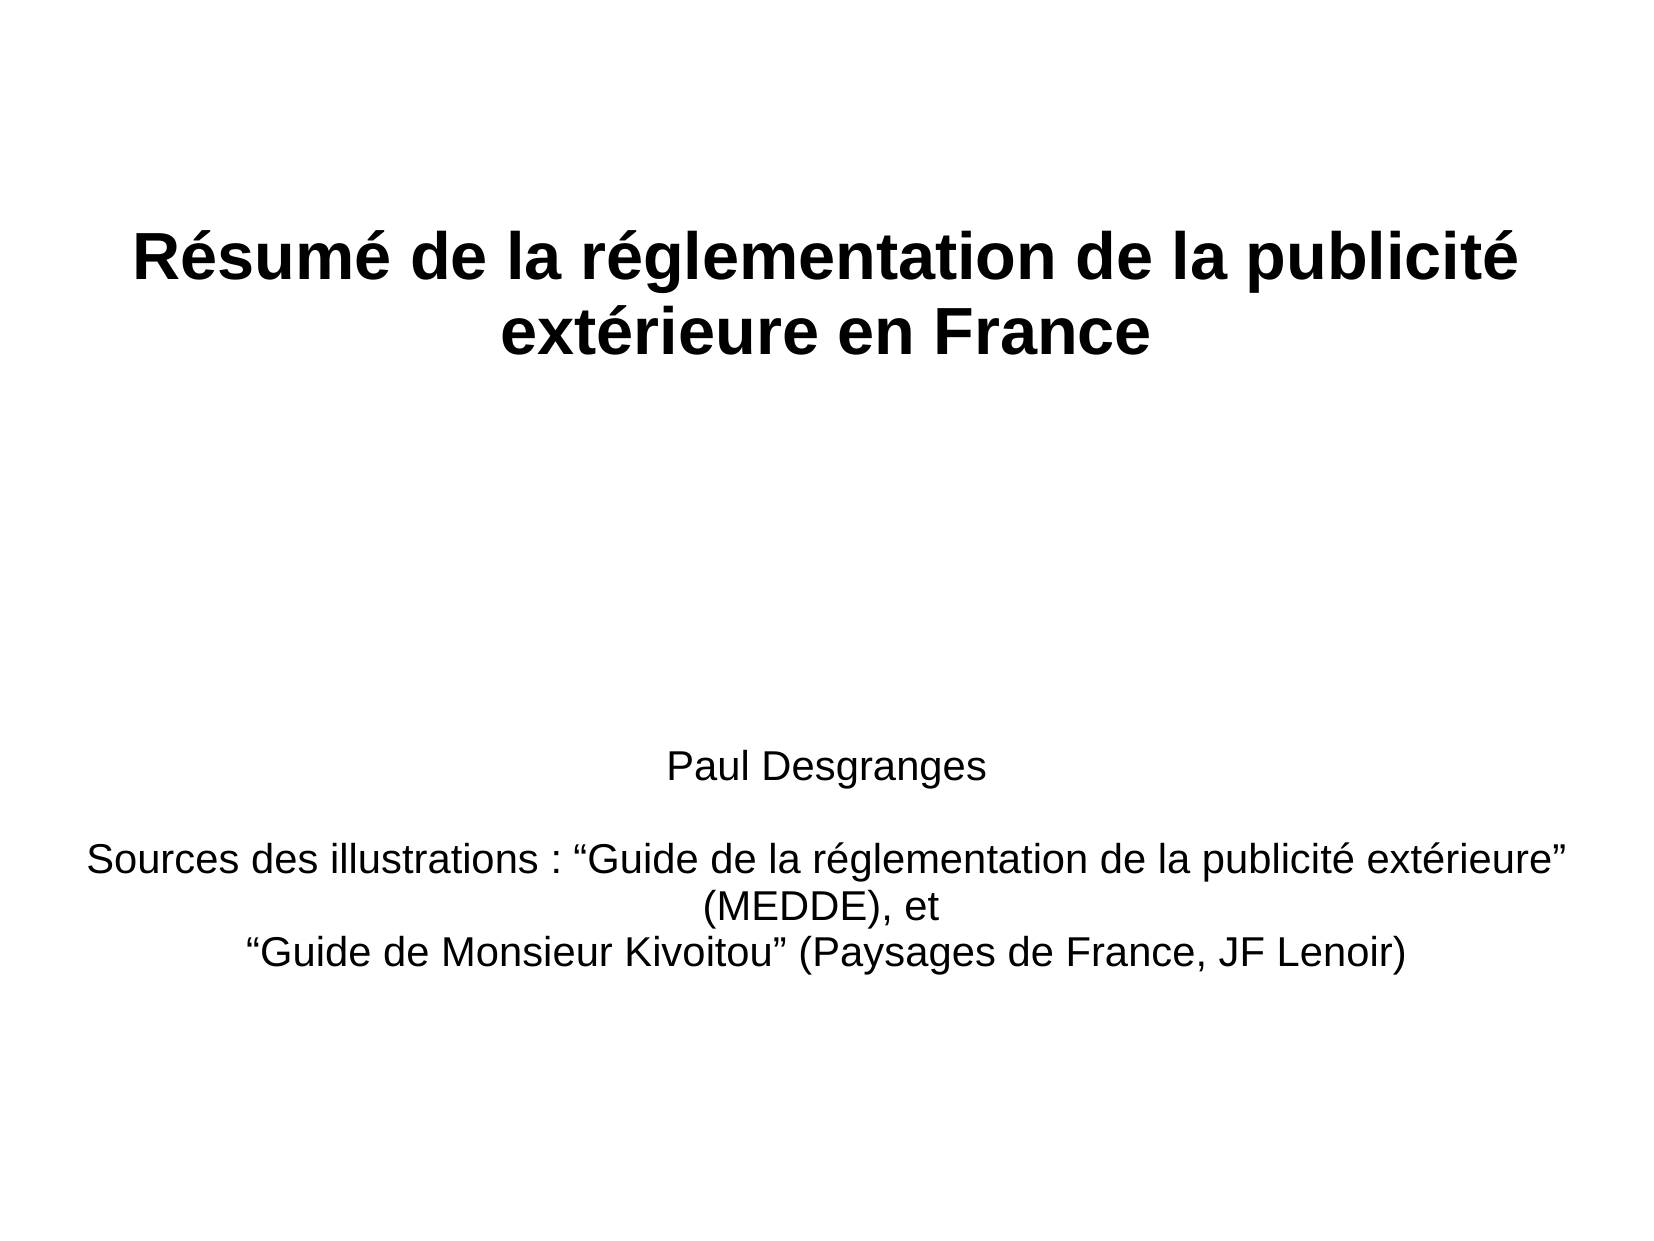

# Résumé de la réglementation de la publicité extérieure en France
Paul Desgranges
Sources des illustrations : “Guide de la réglementation de la publicité extérieure” (MEDDE), et
“Guide de Monsieur Kivoitou” (Paysages de France, JF Lenoir)